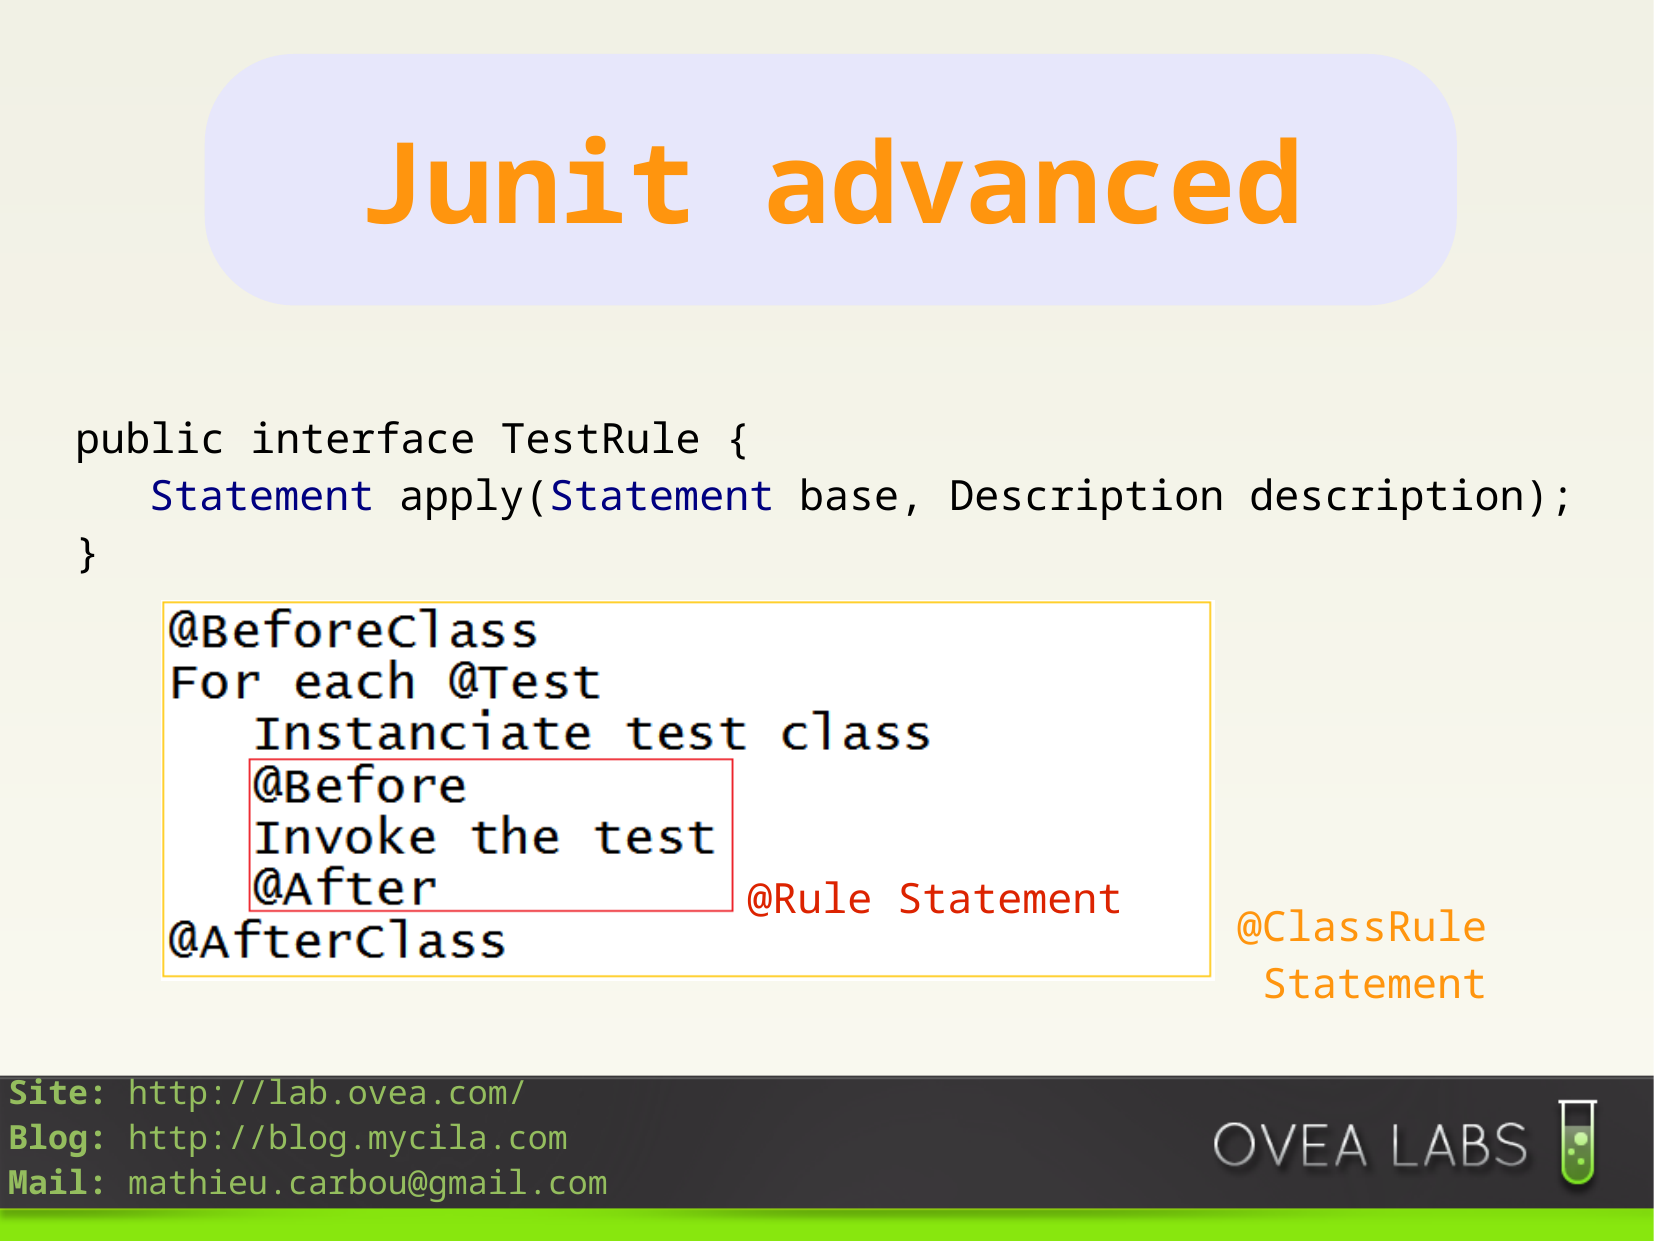

Junit advanced
public interface TestRule {
	Statement apply(Statement base, Description description);
}
@Rule Statement
@ClassRule
 Statement